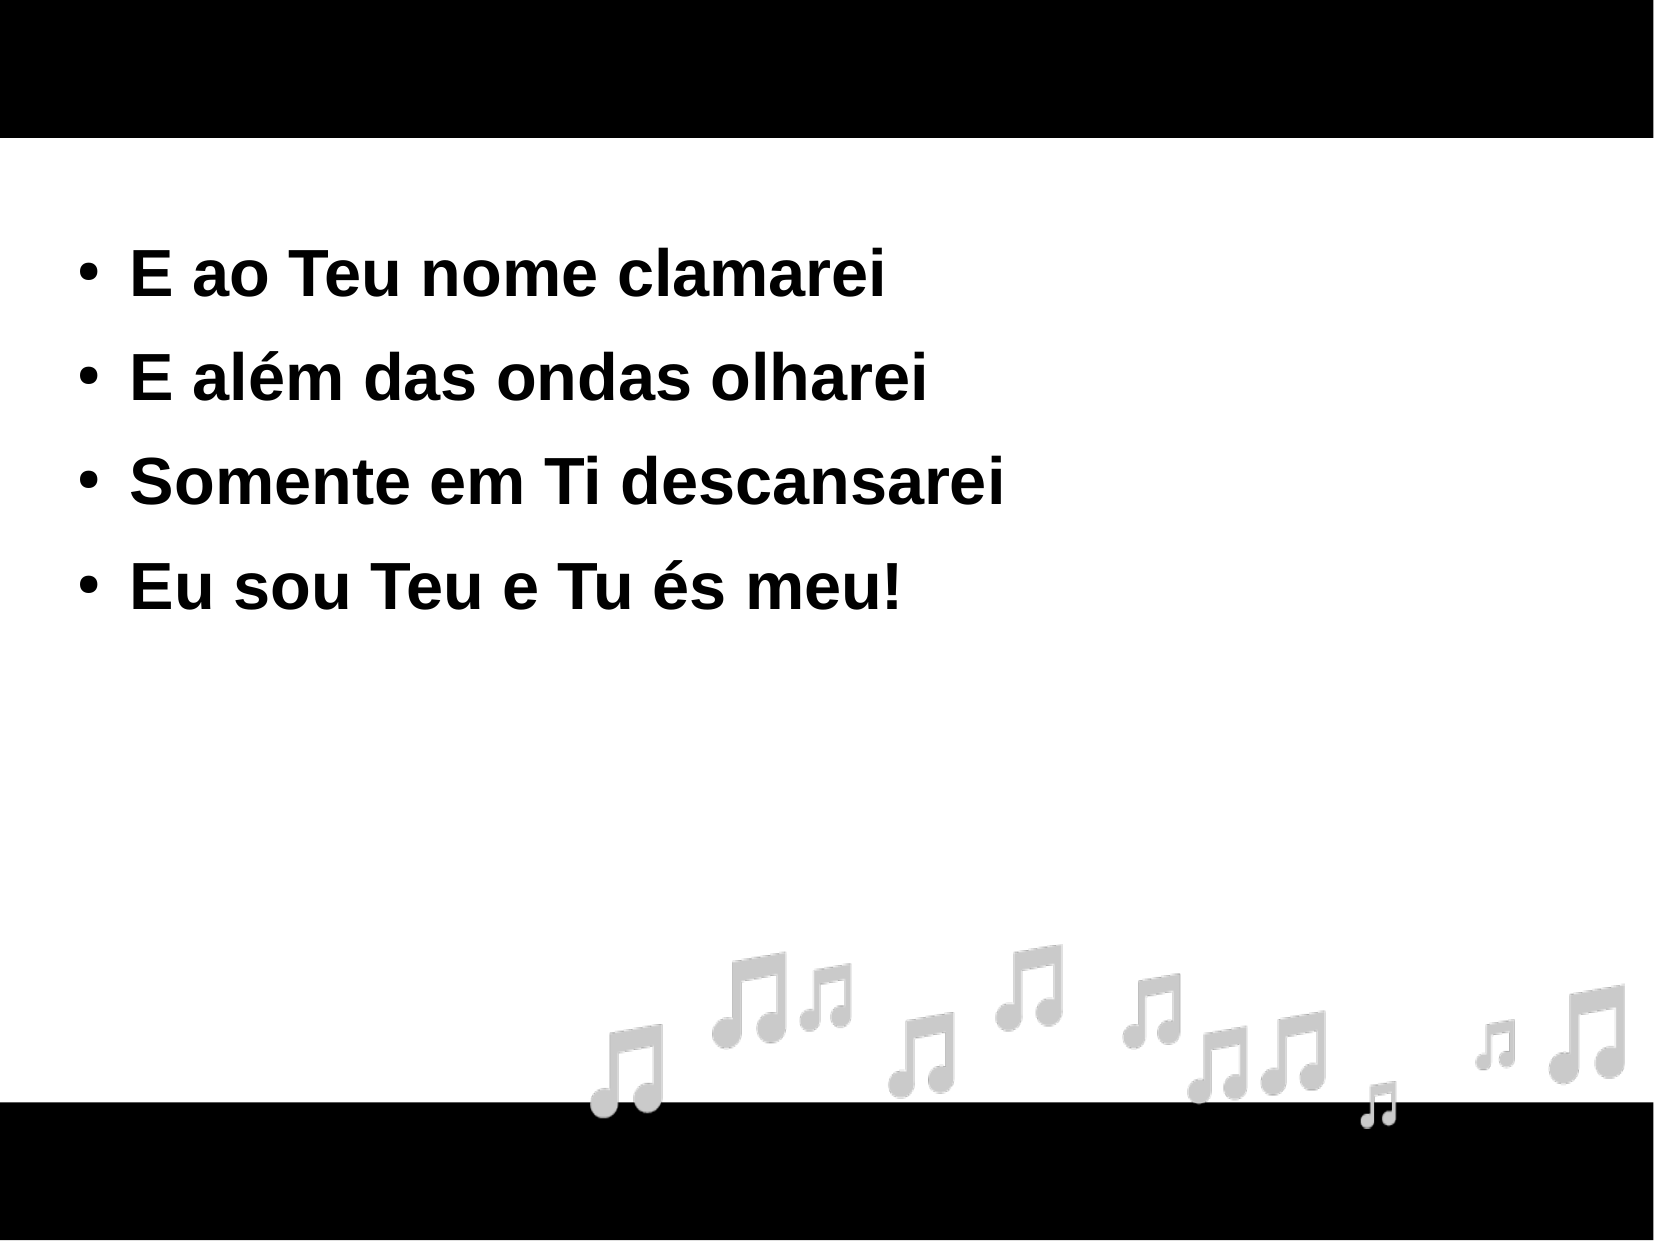

# E ao Teu nome clamarei
E além das ondas olharei
Somente em Ti descansarei
Eu sou Teu e Tu és meu!